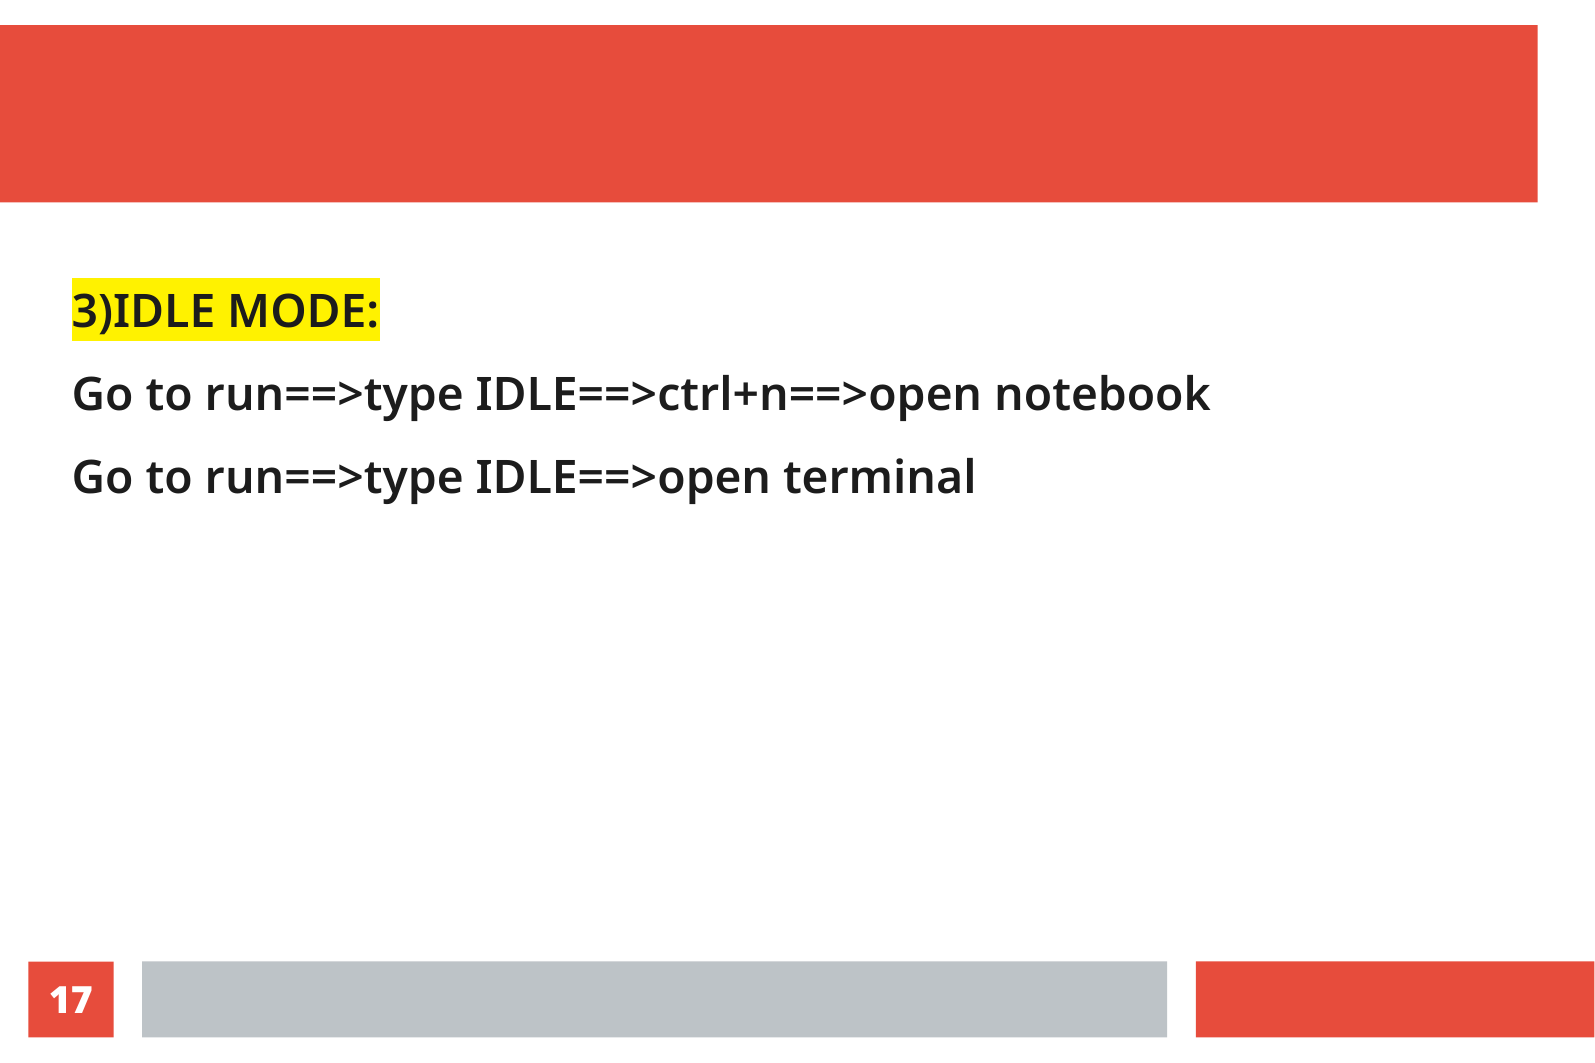

# 3)IDLE MODE:
Go to run==>type IDLE==>ctrl+n==>open notebook
Go to run==>type IDLE==>open terminal
17